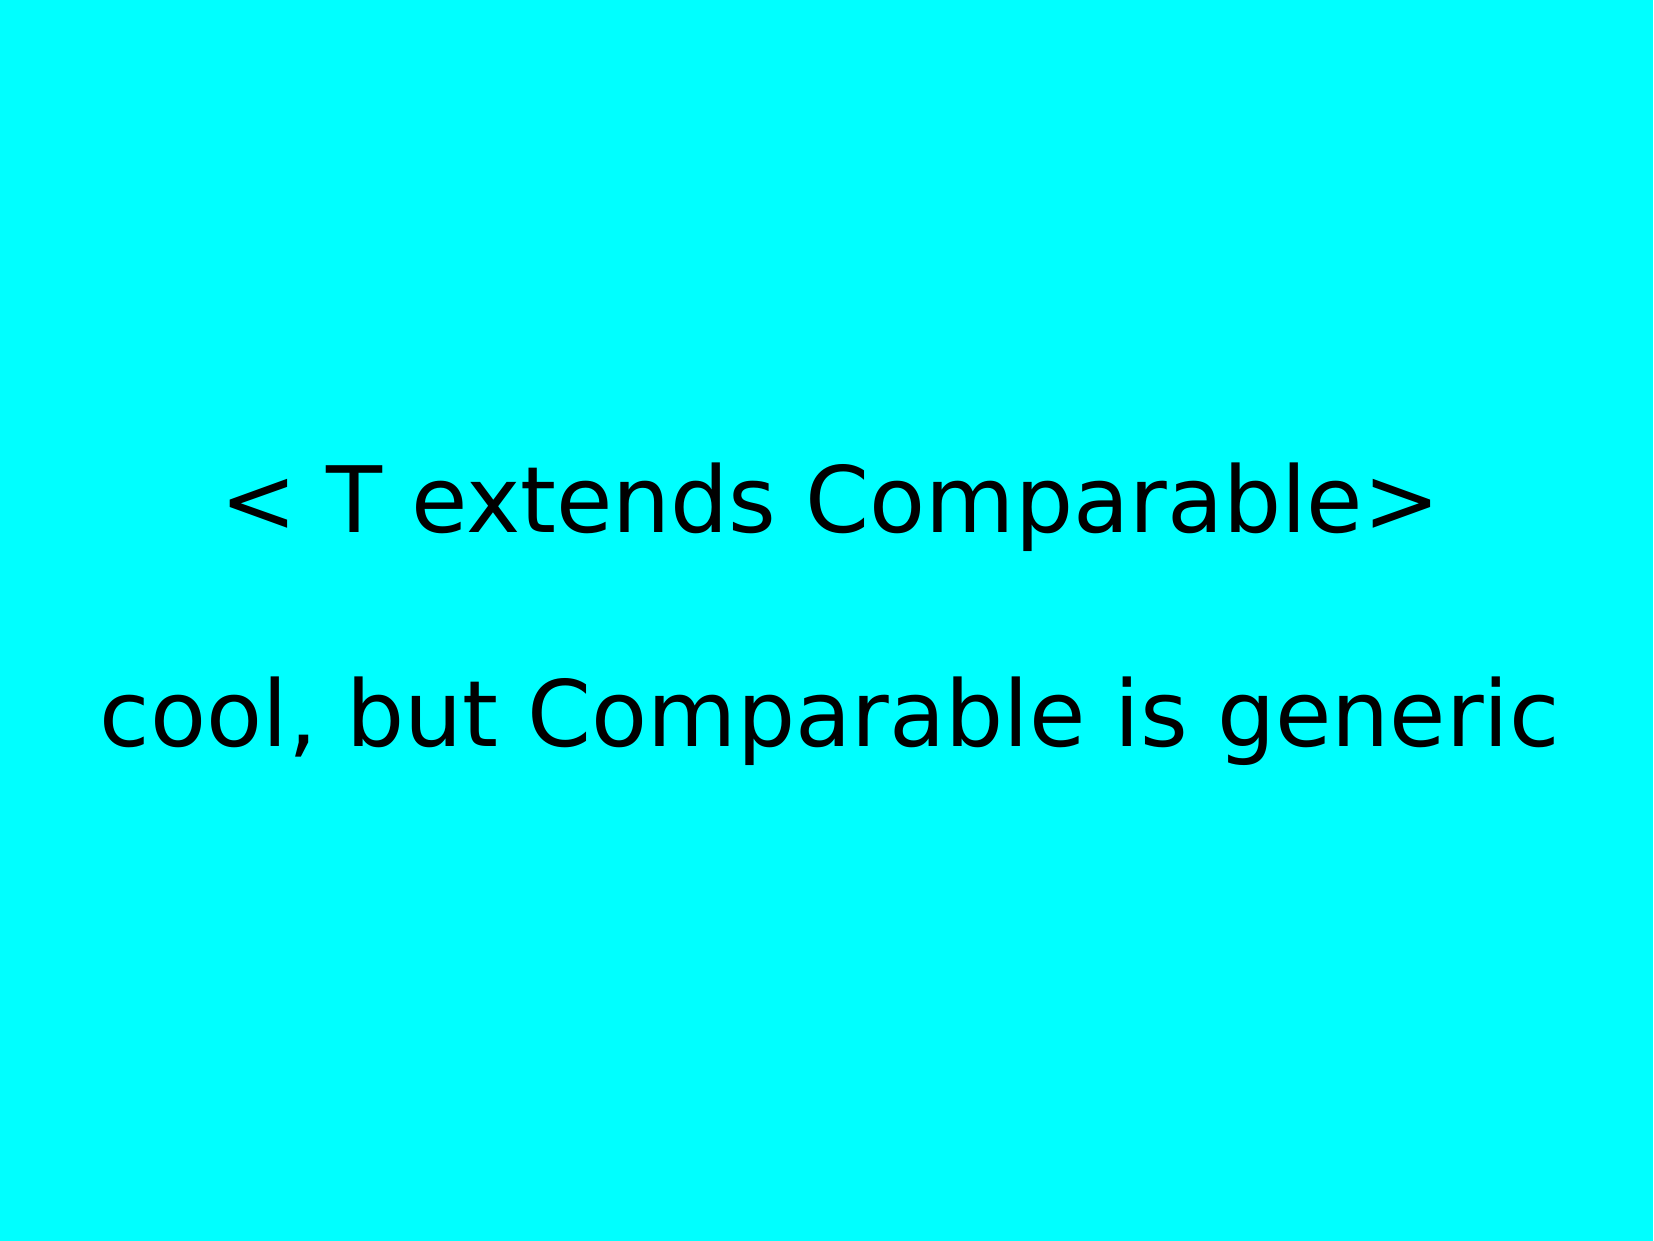

# < T extends Comparable> cool, but Comparable is generic